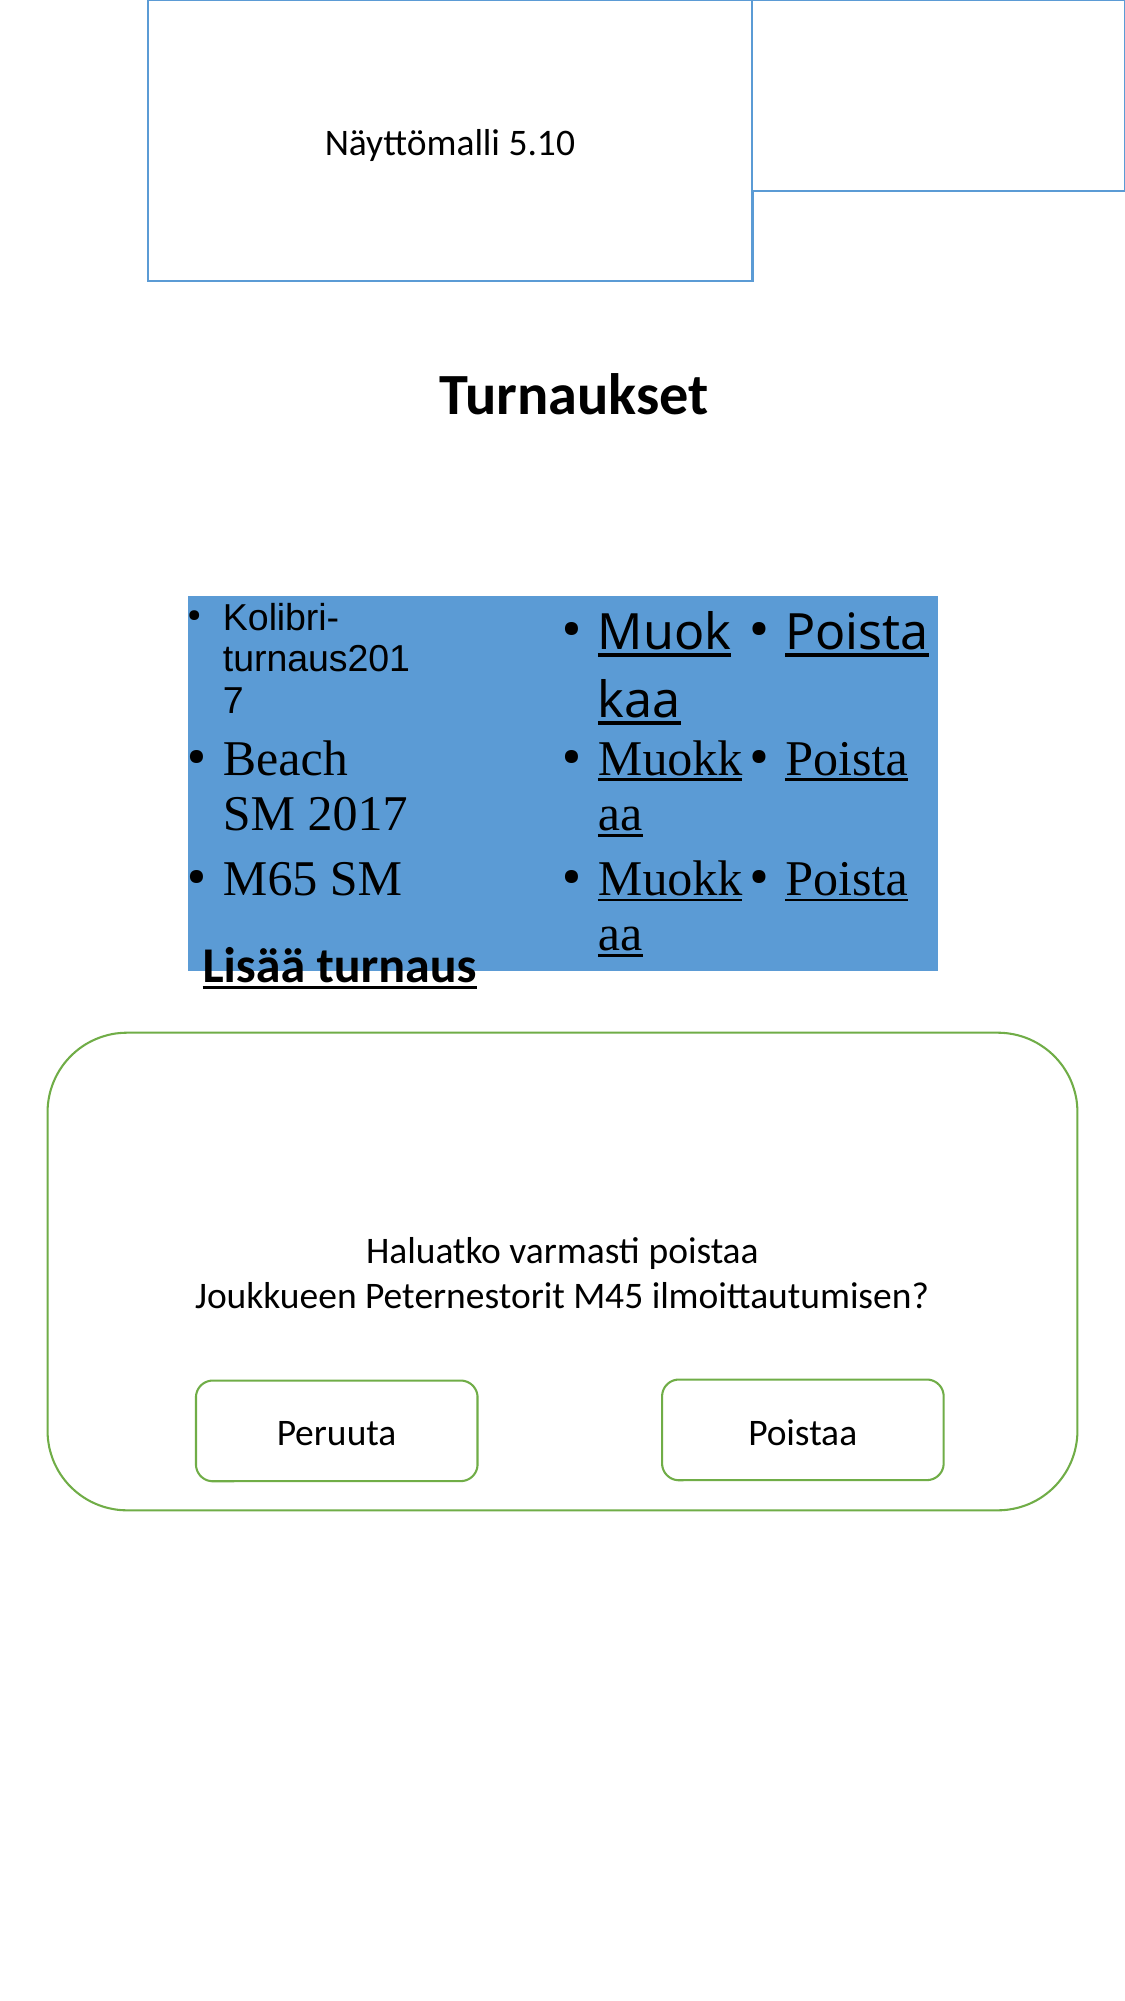

Näyttömalli 5.10
Turnaukset
| Kolibri-turnaus2017 | | Muokkaa | Poista |
| --- | --- | --- | --- |
| Beach SM 2017 | | Muokkaa | Poista |
| M65 SM | | Muokkaa | Poista |
Lisää turnaus
Haluatko varmasti poistaa
Joukkueen Peternestorit M45 ilmoittautumisen?
Poistaa
Peruuta